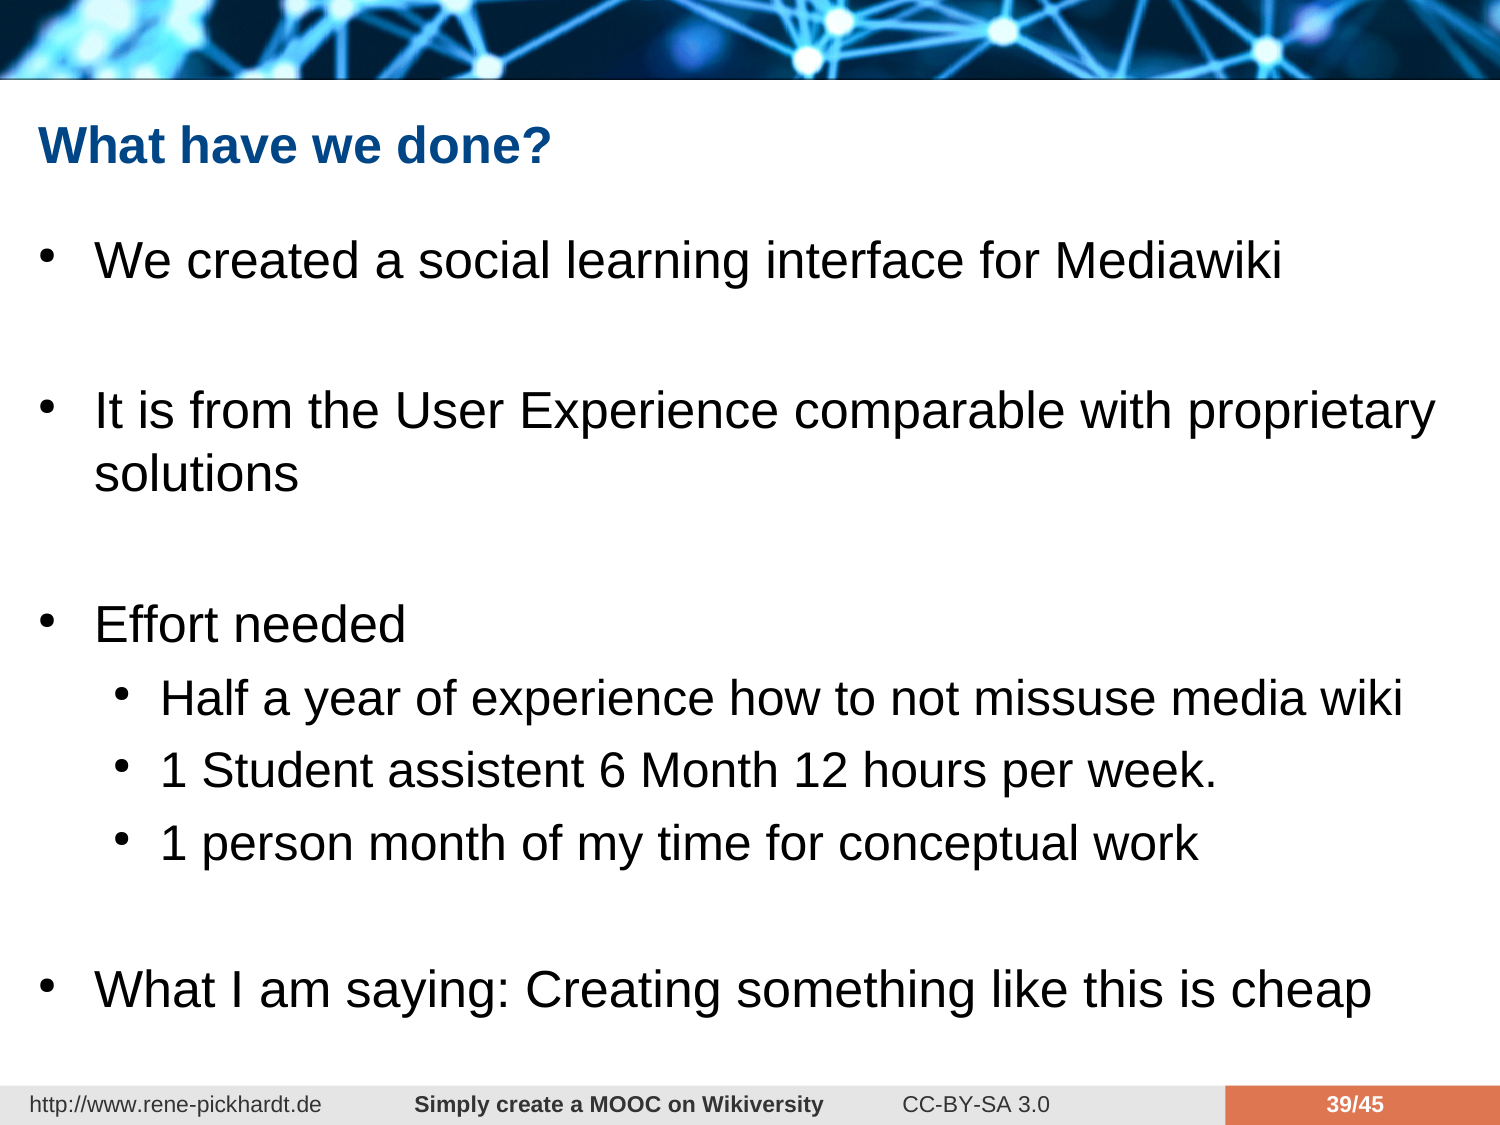

# What have we done?
We created a social learning interface for Mediawiki
It is from the User Experience comparable with proprietary solutions
Effort needed
Half a year of experience how to not missuse media wiki
1 Student assistent 6 Month 12 hours per week.
1 person month of my time for conceptual work
What I am saying: Creating something like this is cheap